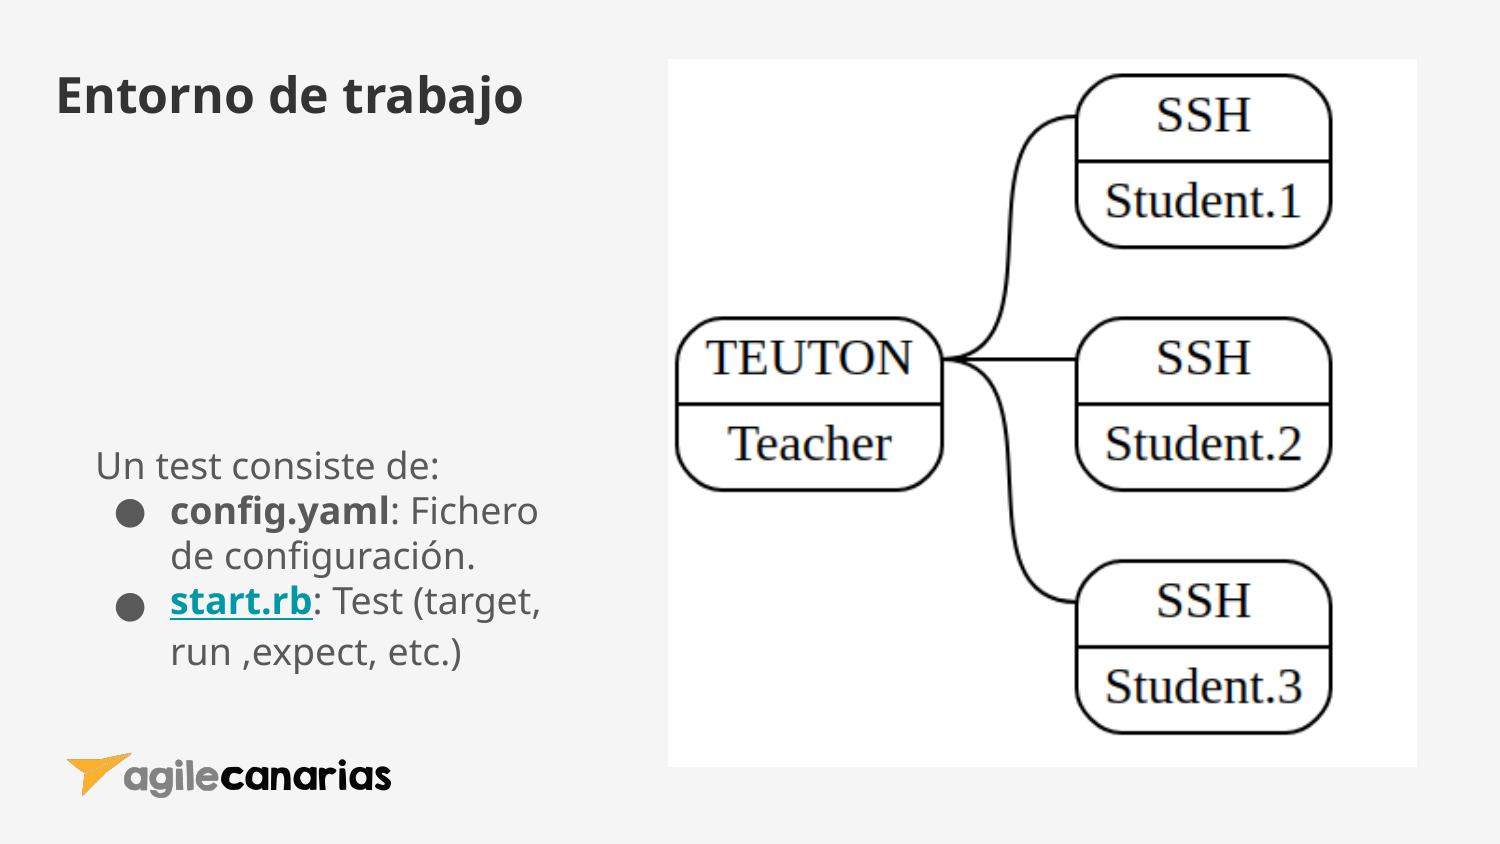

Entorno de trabajo
Un test consiste de:
config.yaml: Fichero de configuración.
start.rb: Test (target, run ,expect, etc.)